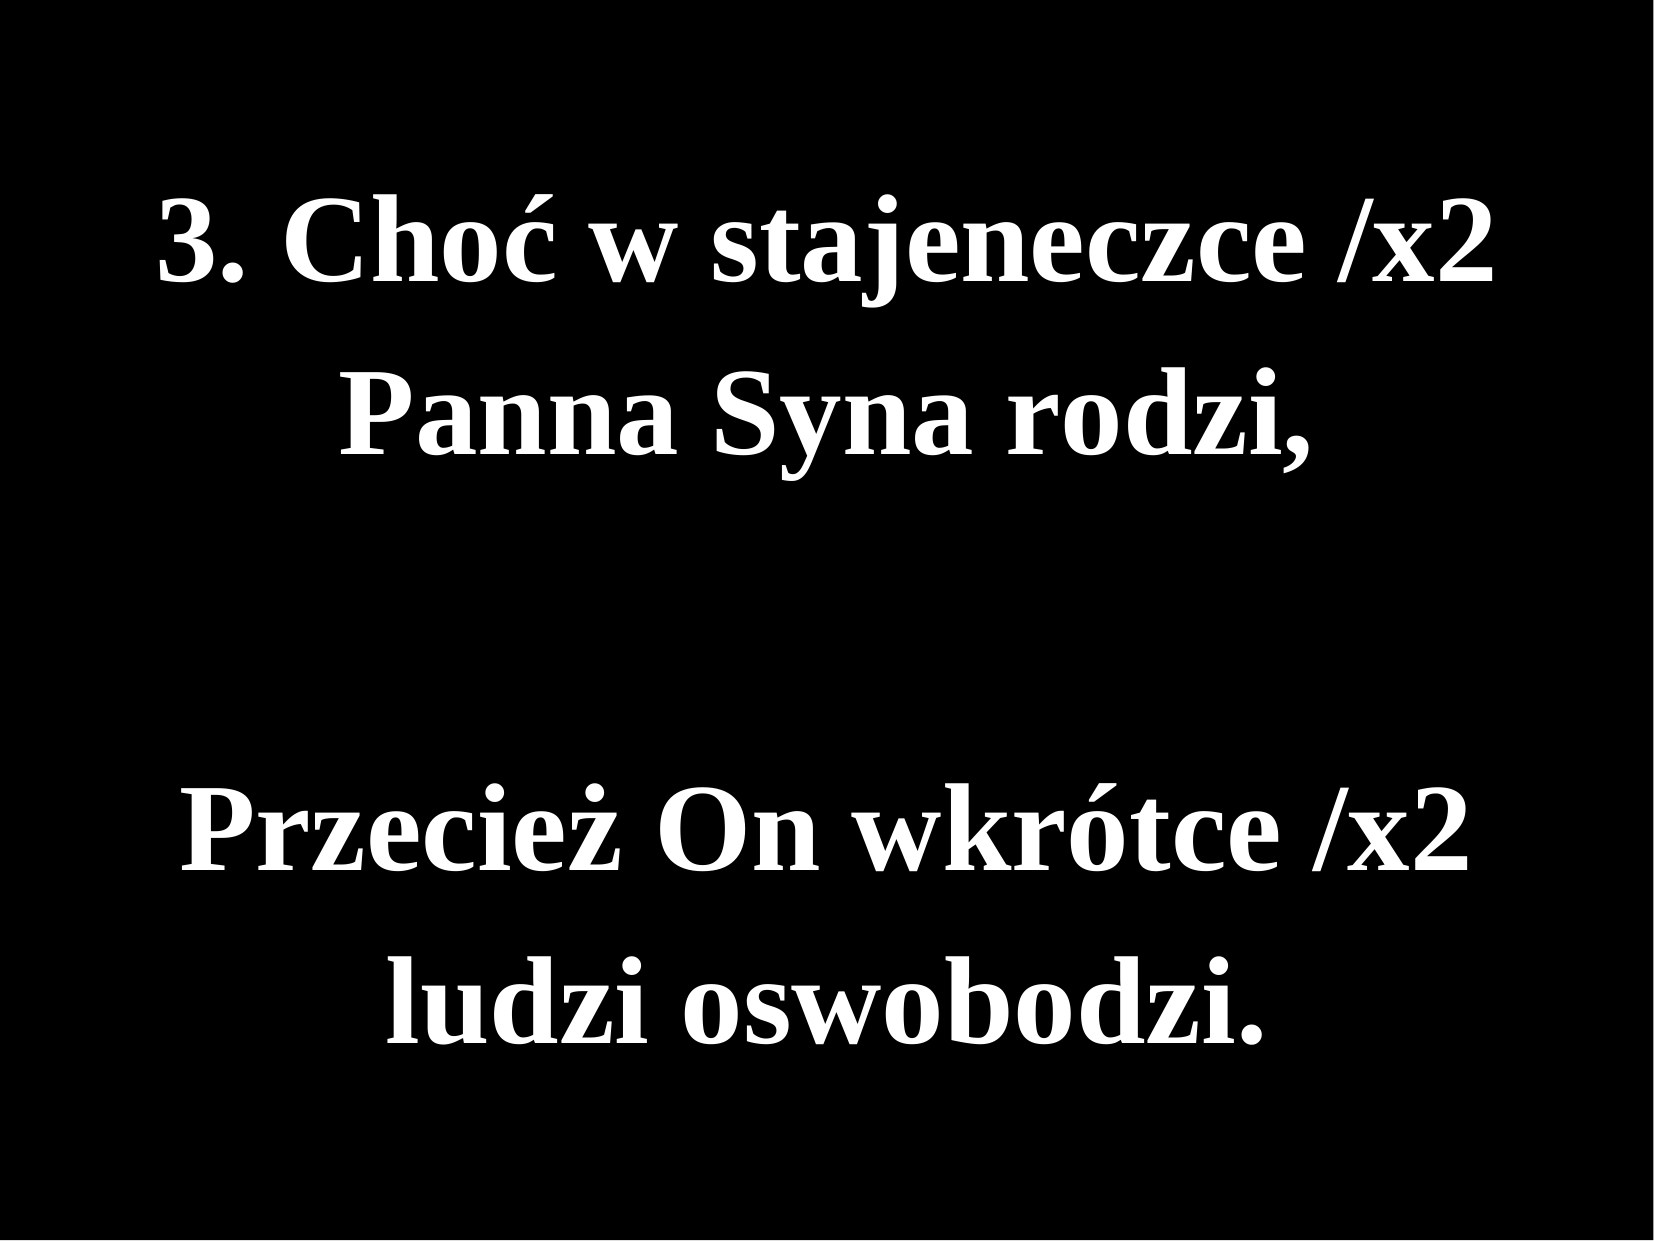

# 3. Choć w stajeneczce /x2 ppp Panna Syna rodzi, Przecież On wkrótce /x2 ppp ludzi oswobodzi.